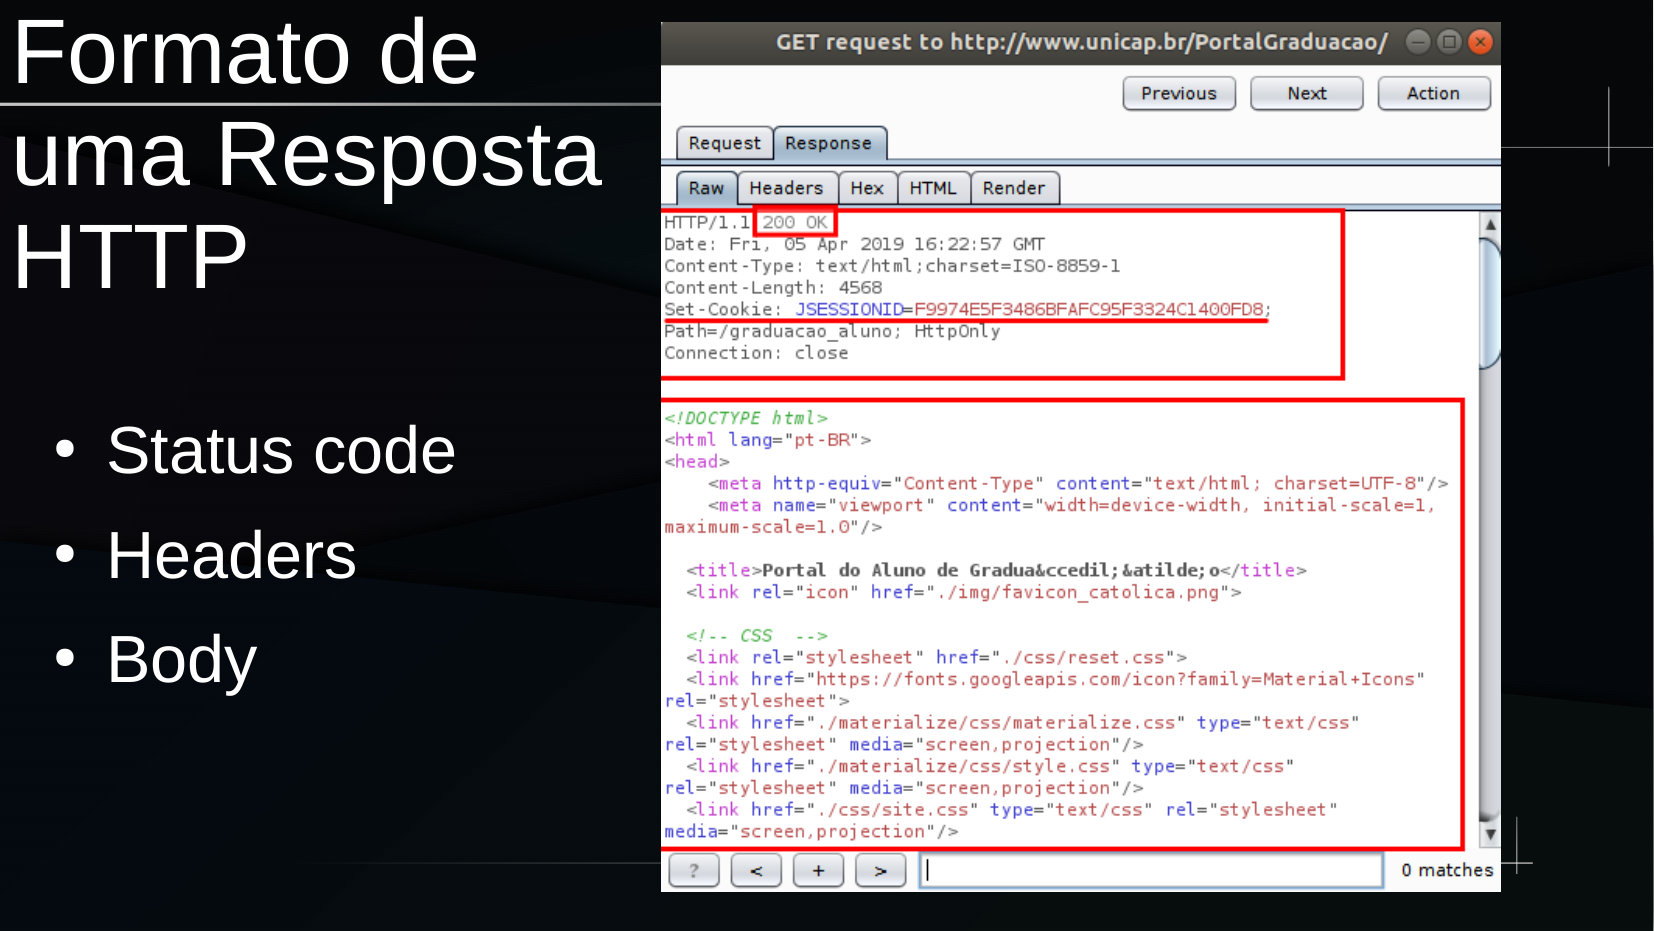

# Formato de uma Resposta HTTP
Status code
Headers
Body